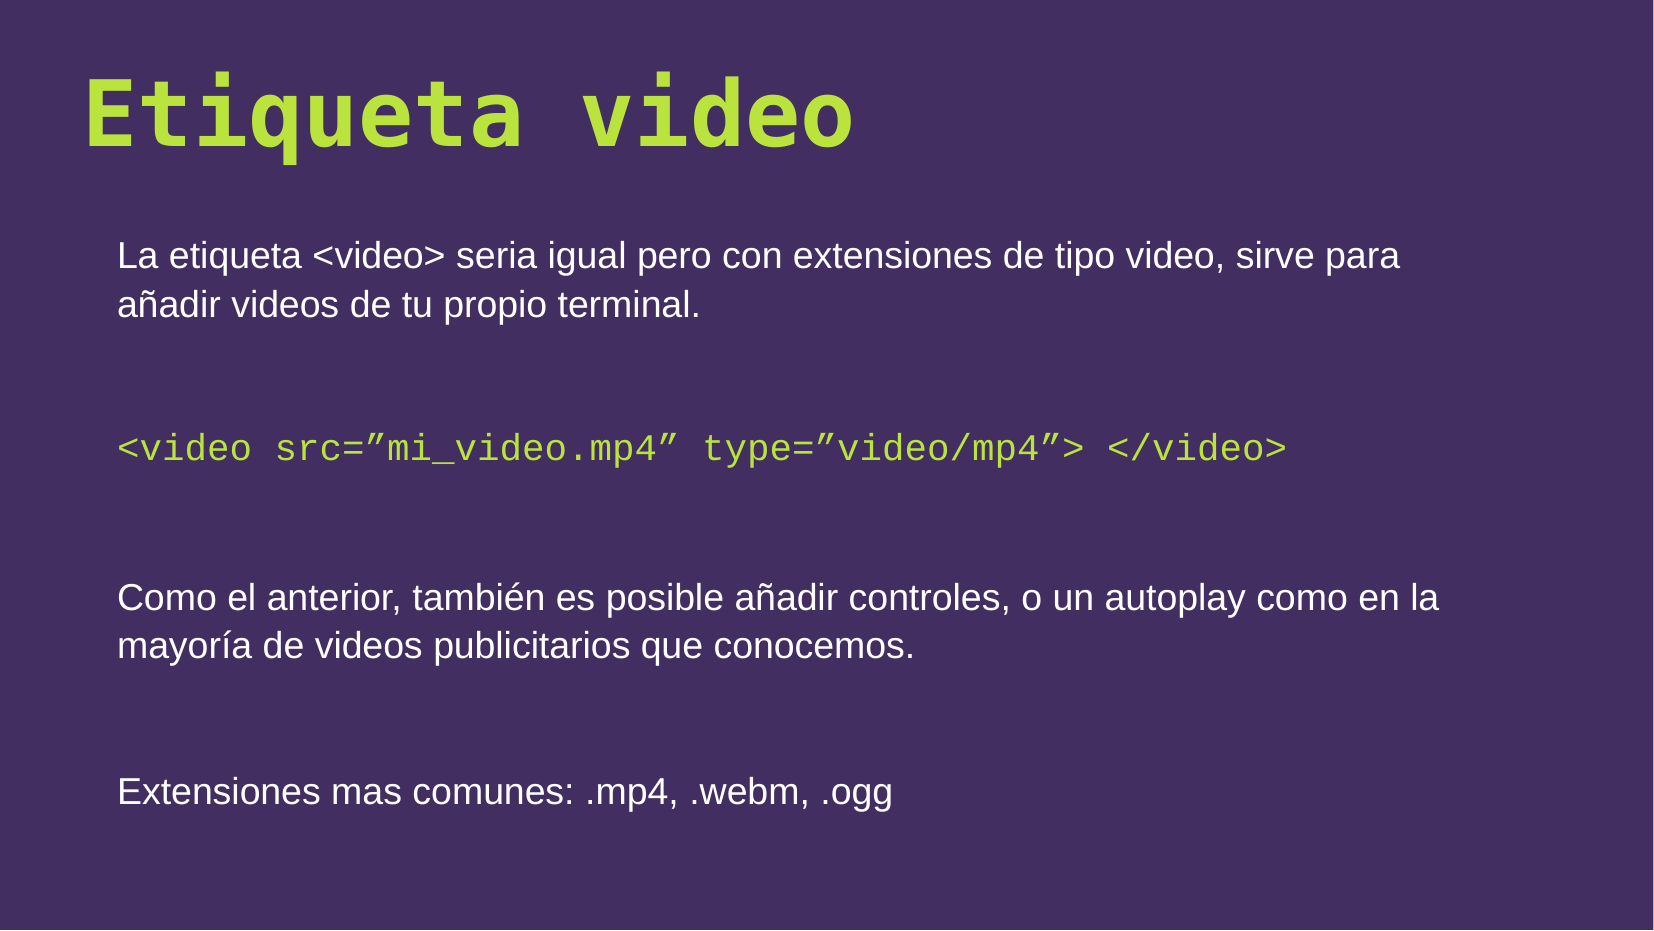

# Etiqueta video
La etiqueta <video> seria igual pero con extensiones de tipo video, sirve para añadir videos de tu propio terminal.
<video src=”mi_video.mp4” type=”video/mp4”> </video>
Como el anterior, también es posible añadir controles, o un autoplay como en la mayoría de videos publicitarios que conocemos.
Extensiones mas comunes: .mp4, .webm, .ogg